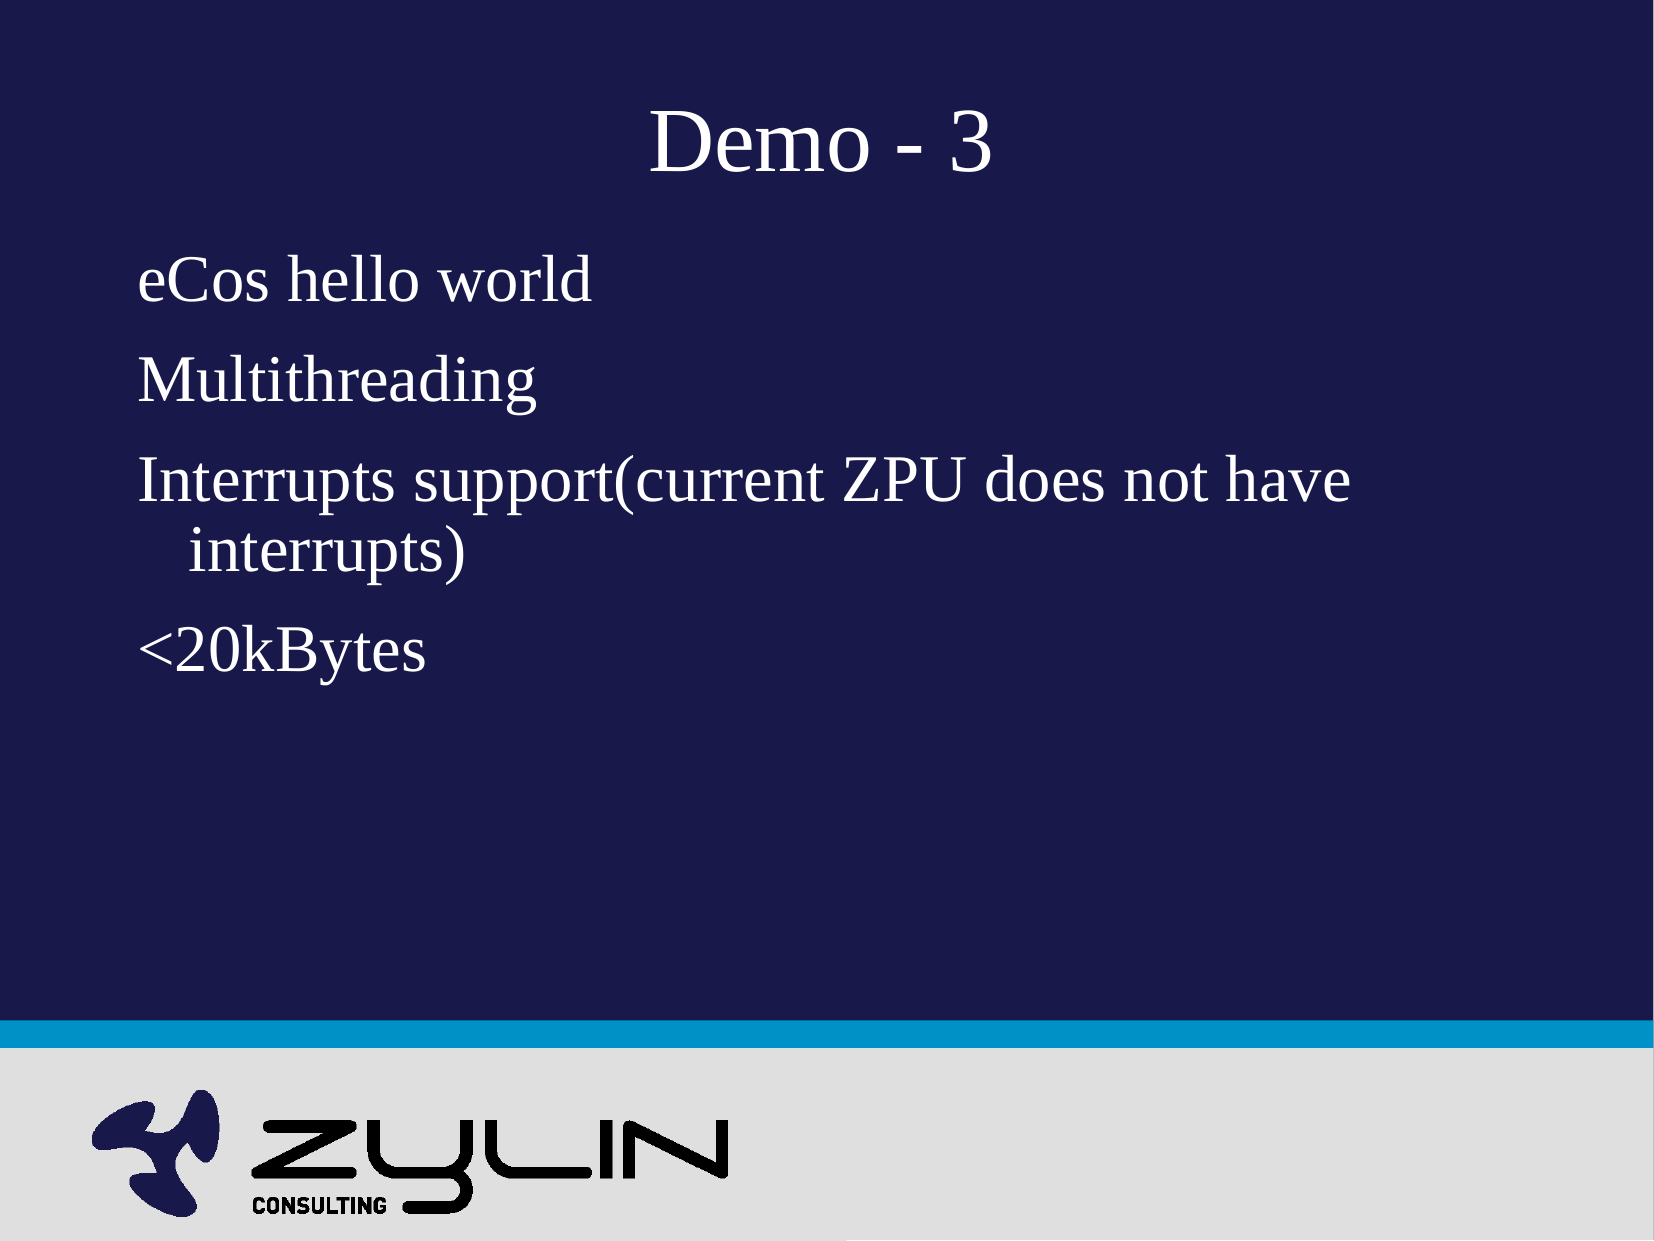

# Demo - 3
eCos hello world
Multithreading
Interrupts support(current ZPU does not have interrupts)
<20kBytes